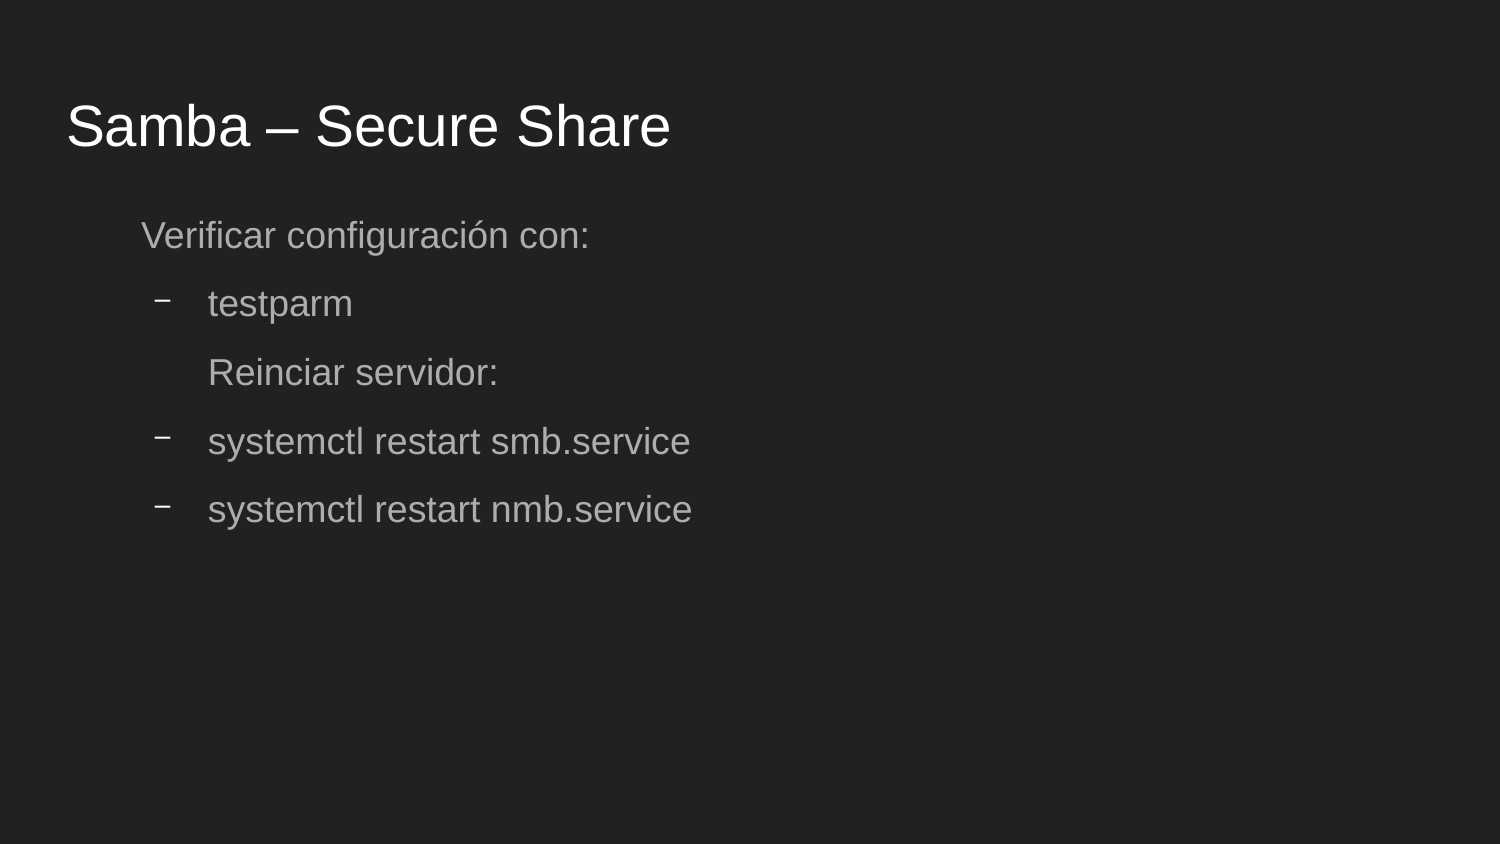

# Samba – Secure Share
Verificar configuración con:
testparm
Reinciar servidor:
systemctl restart smb.service
systemctl restart nmb.service